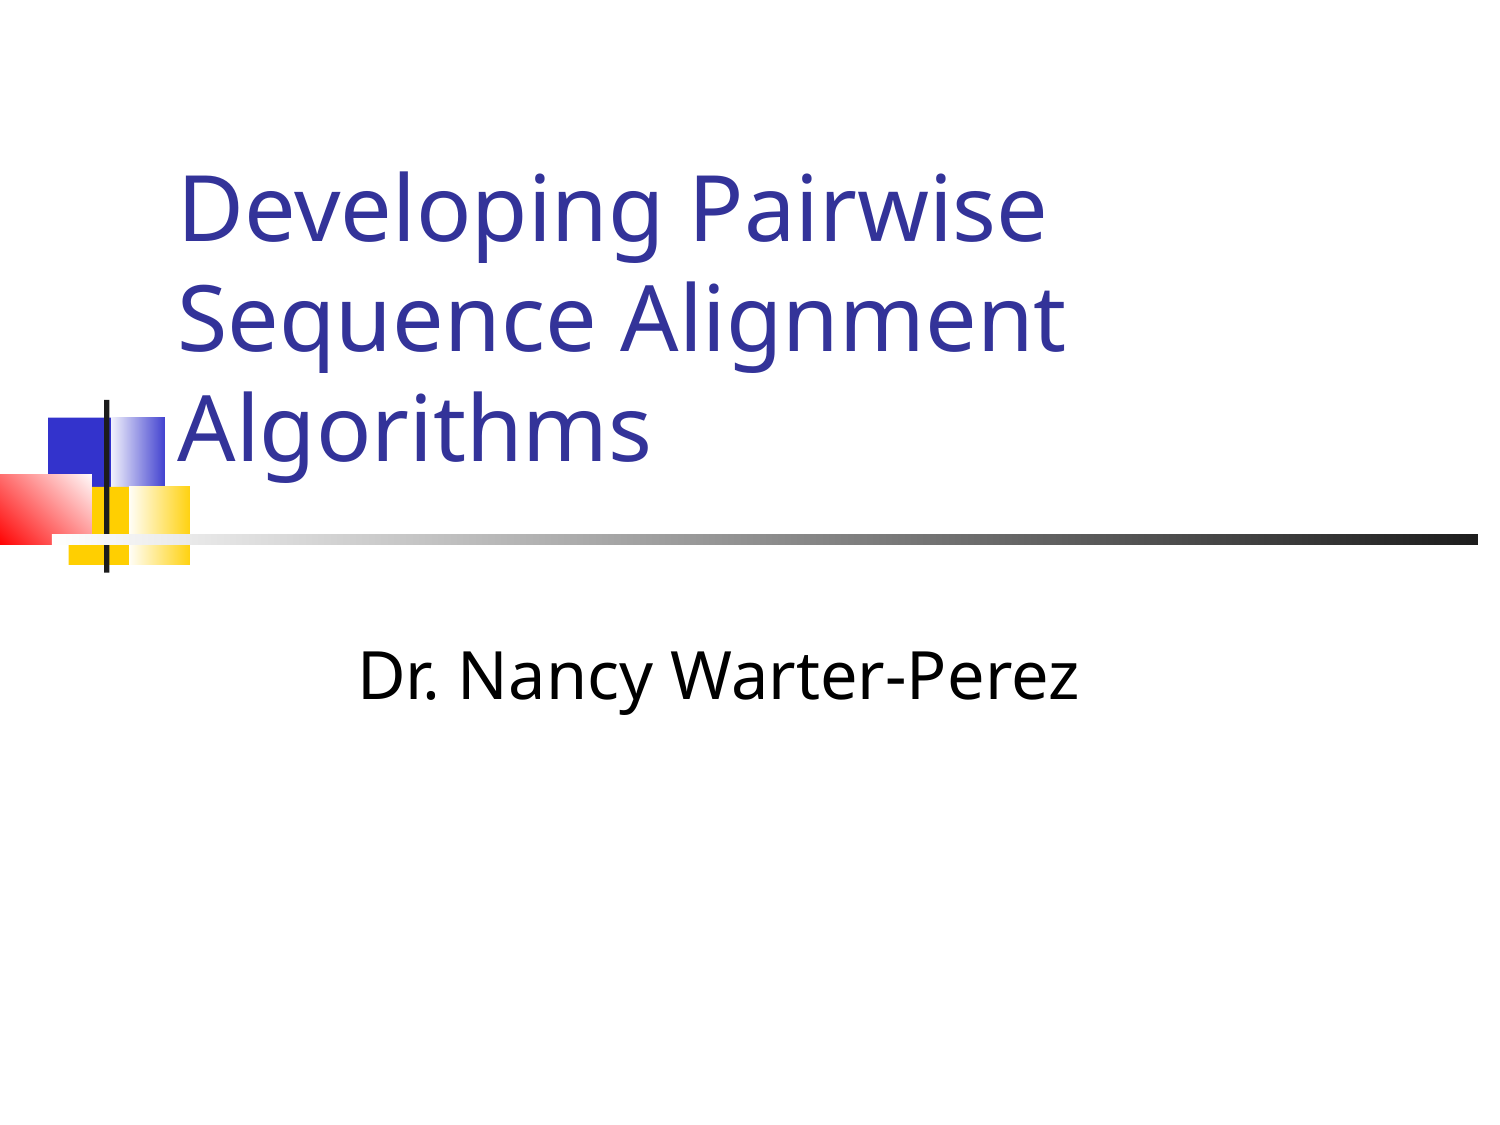

# Developing Pairwise Sequence Alignment Algorithms
Dr. Nancy Warter-Perez